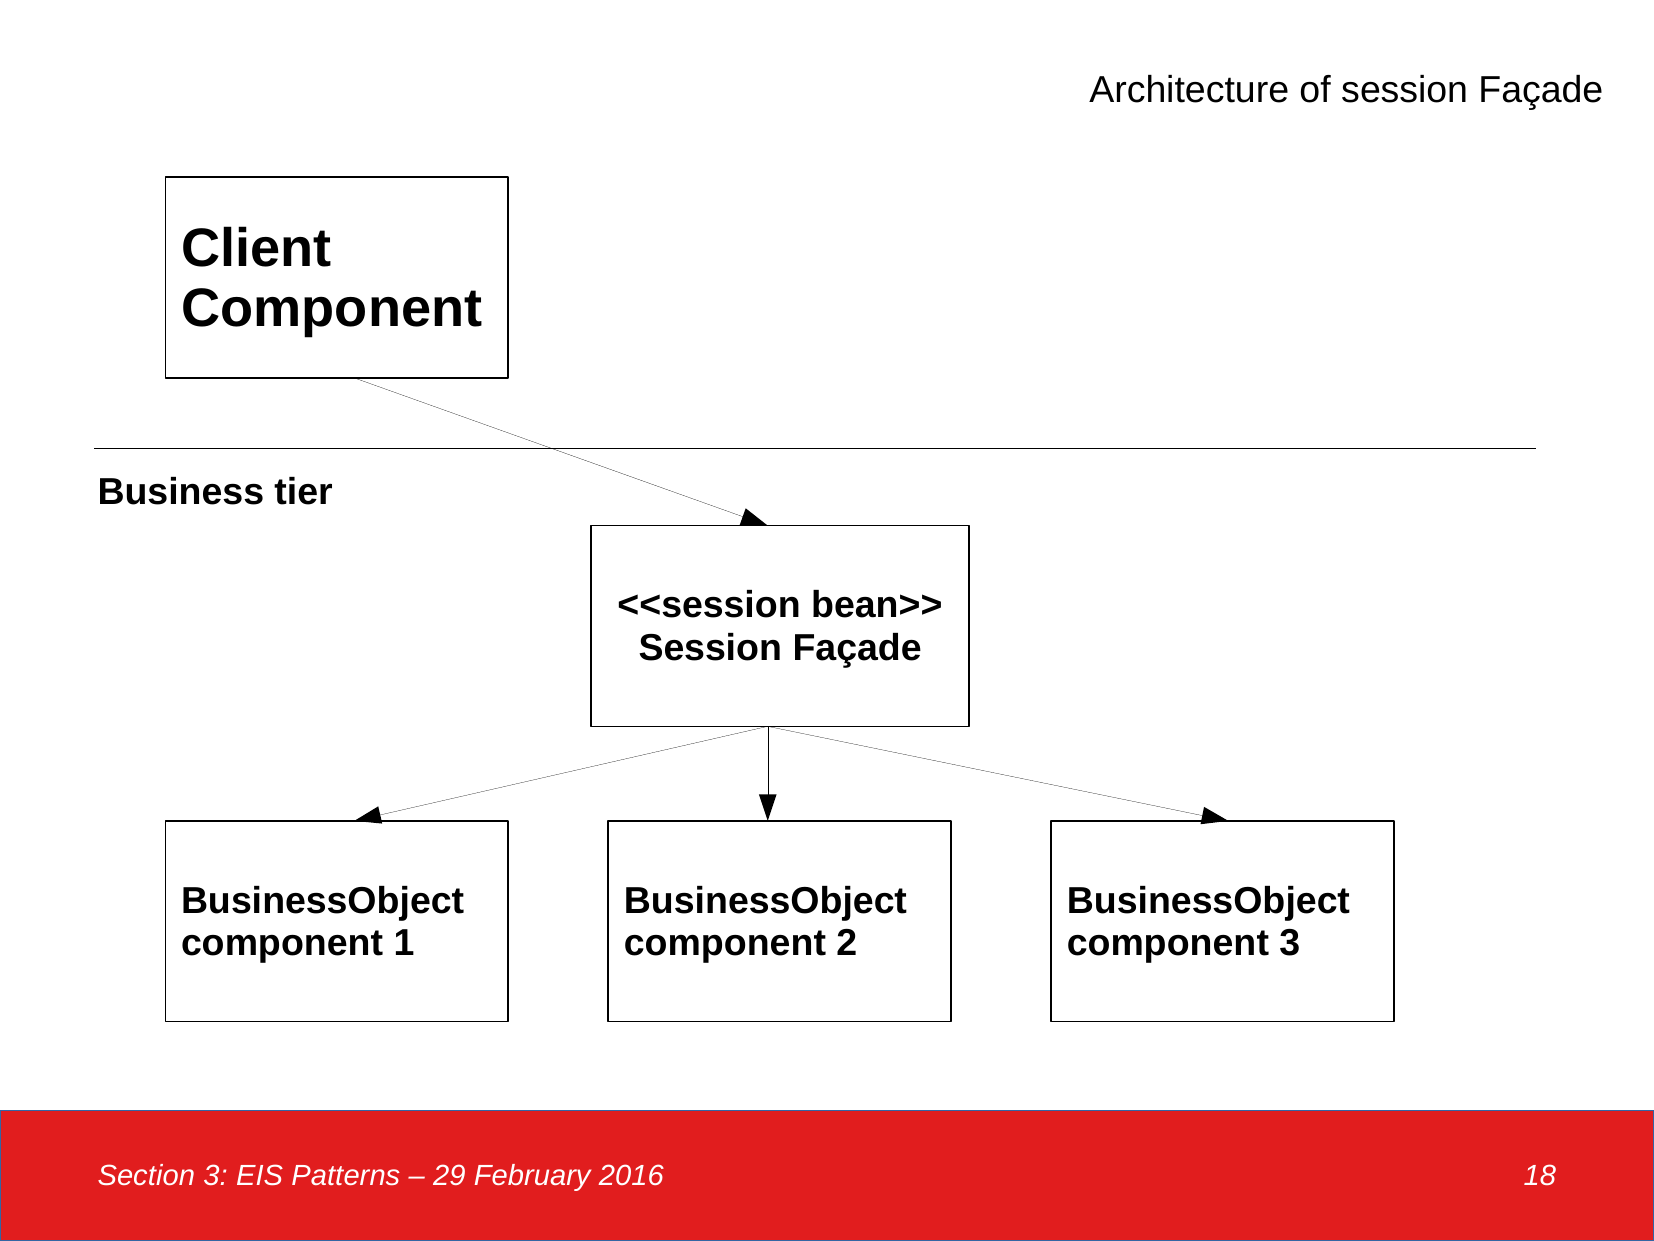

Architecture of session Façade
Client
Component
Business tier
<<session bean>>
Session Façade
BusinessObject
component 1
BusinessObject
component 2
BusinessObject
component 3